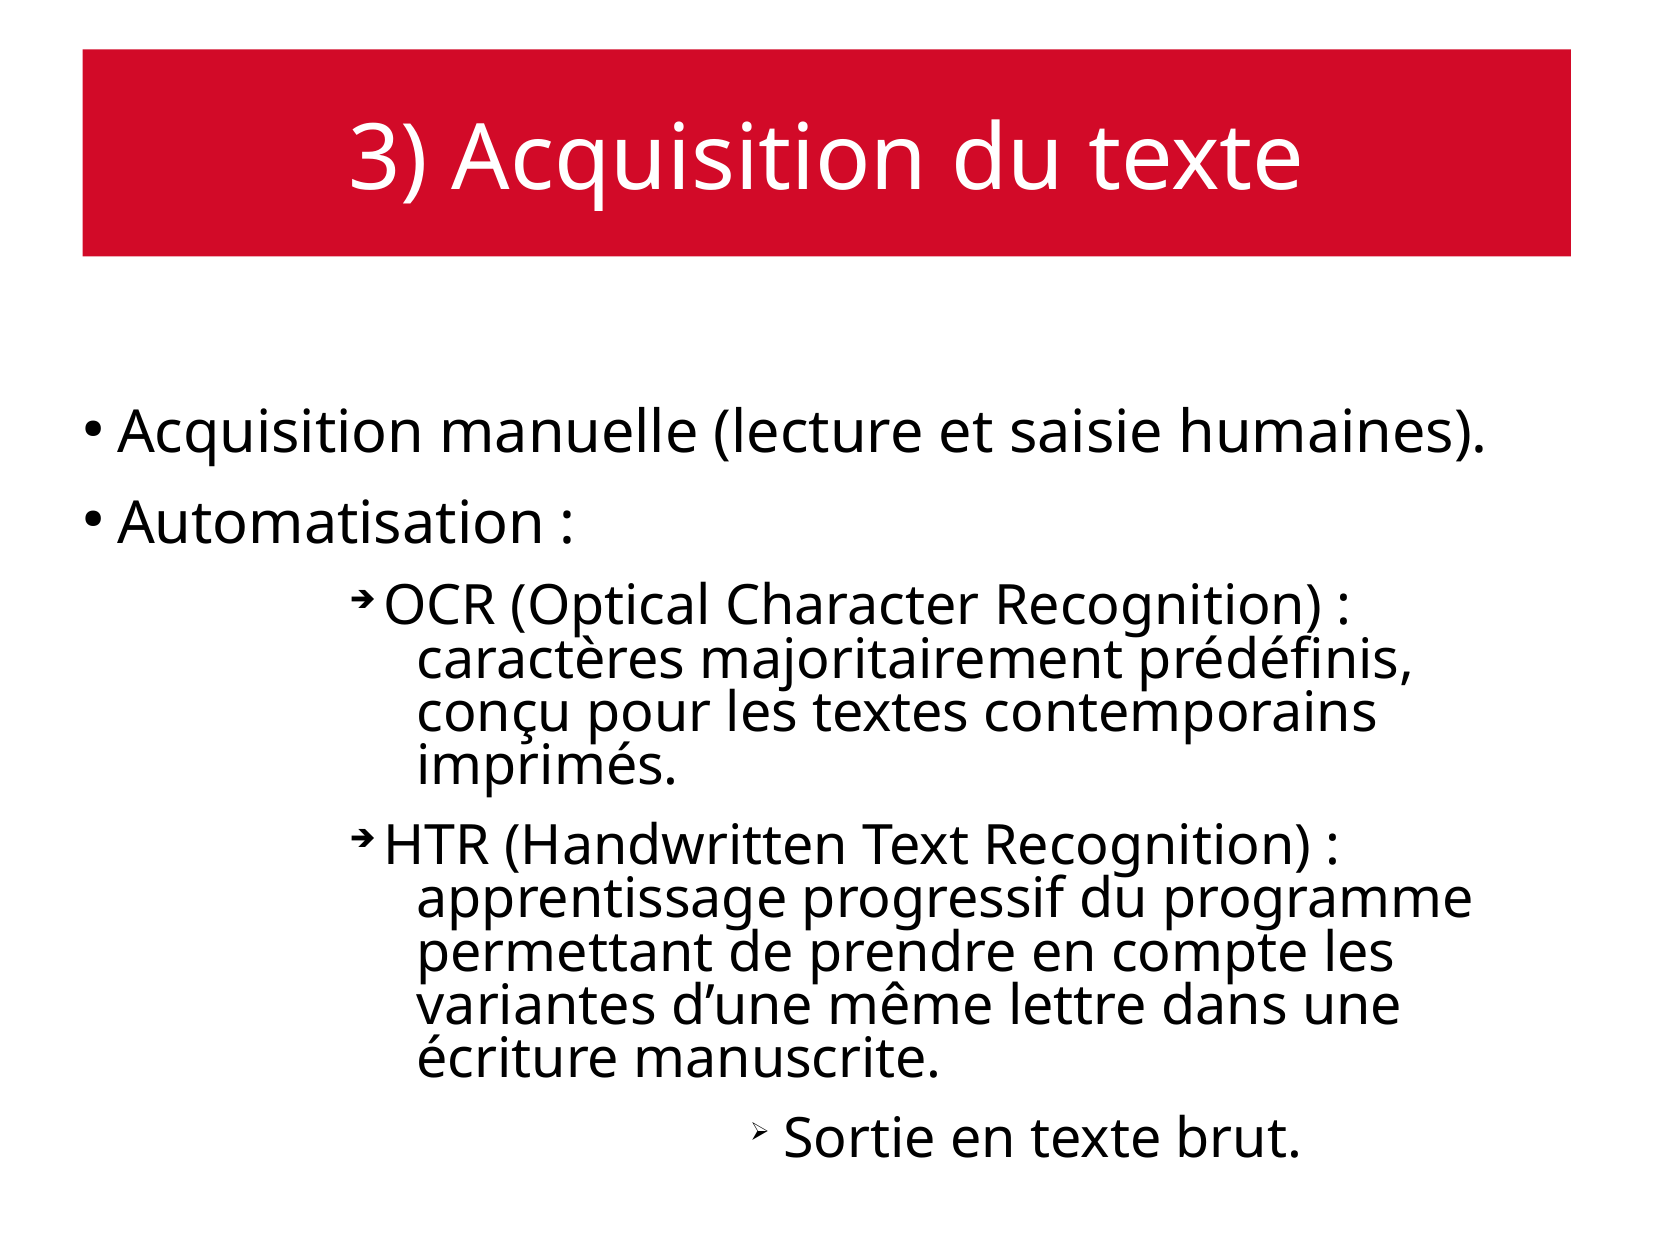

# 3) Acquisition du texte
 Acquisition manuelle (lecture et saisie humaines).
 Automatisation :
OCR (Optical Character Recognition) : caractères majoritairement prédéfinis, conçu pour les textes contemporains imprimés.
HTR (Handwritten Text Recognition) : apprentissage progressif du programme permettant de prendre en compte les variantes d’une même lettre dans une écriture manuscrite.
Sortie en texte brut.